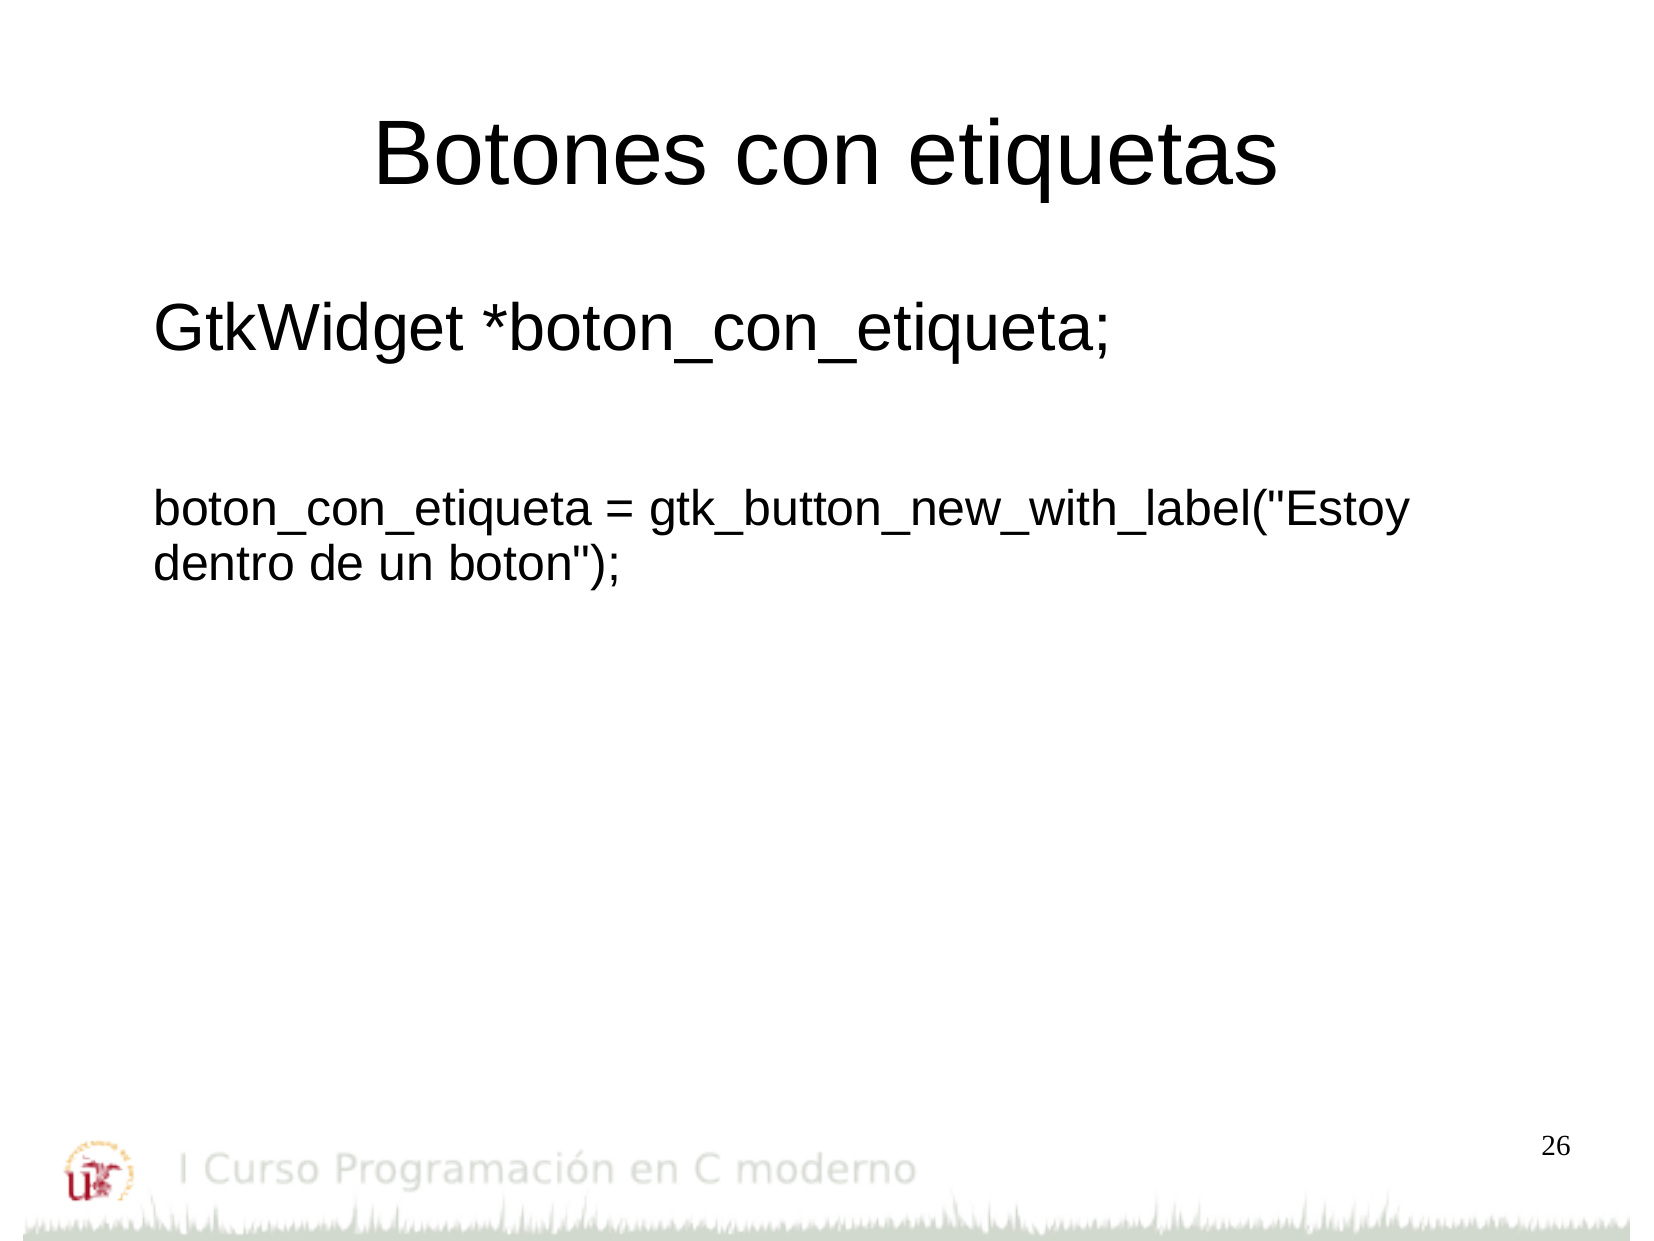

# Botones con etiquetas
GtkWidget *boton_con_etiqueta;
boton_con_etiqueta = gtk_button_new_with_label("Estoy dentro de un boton");
26